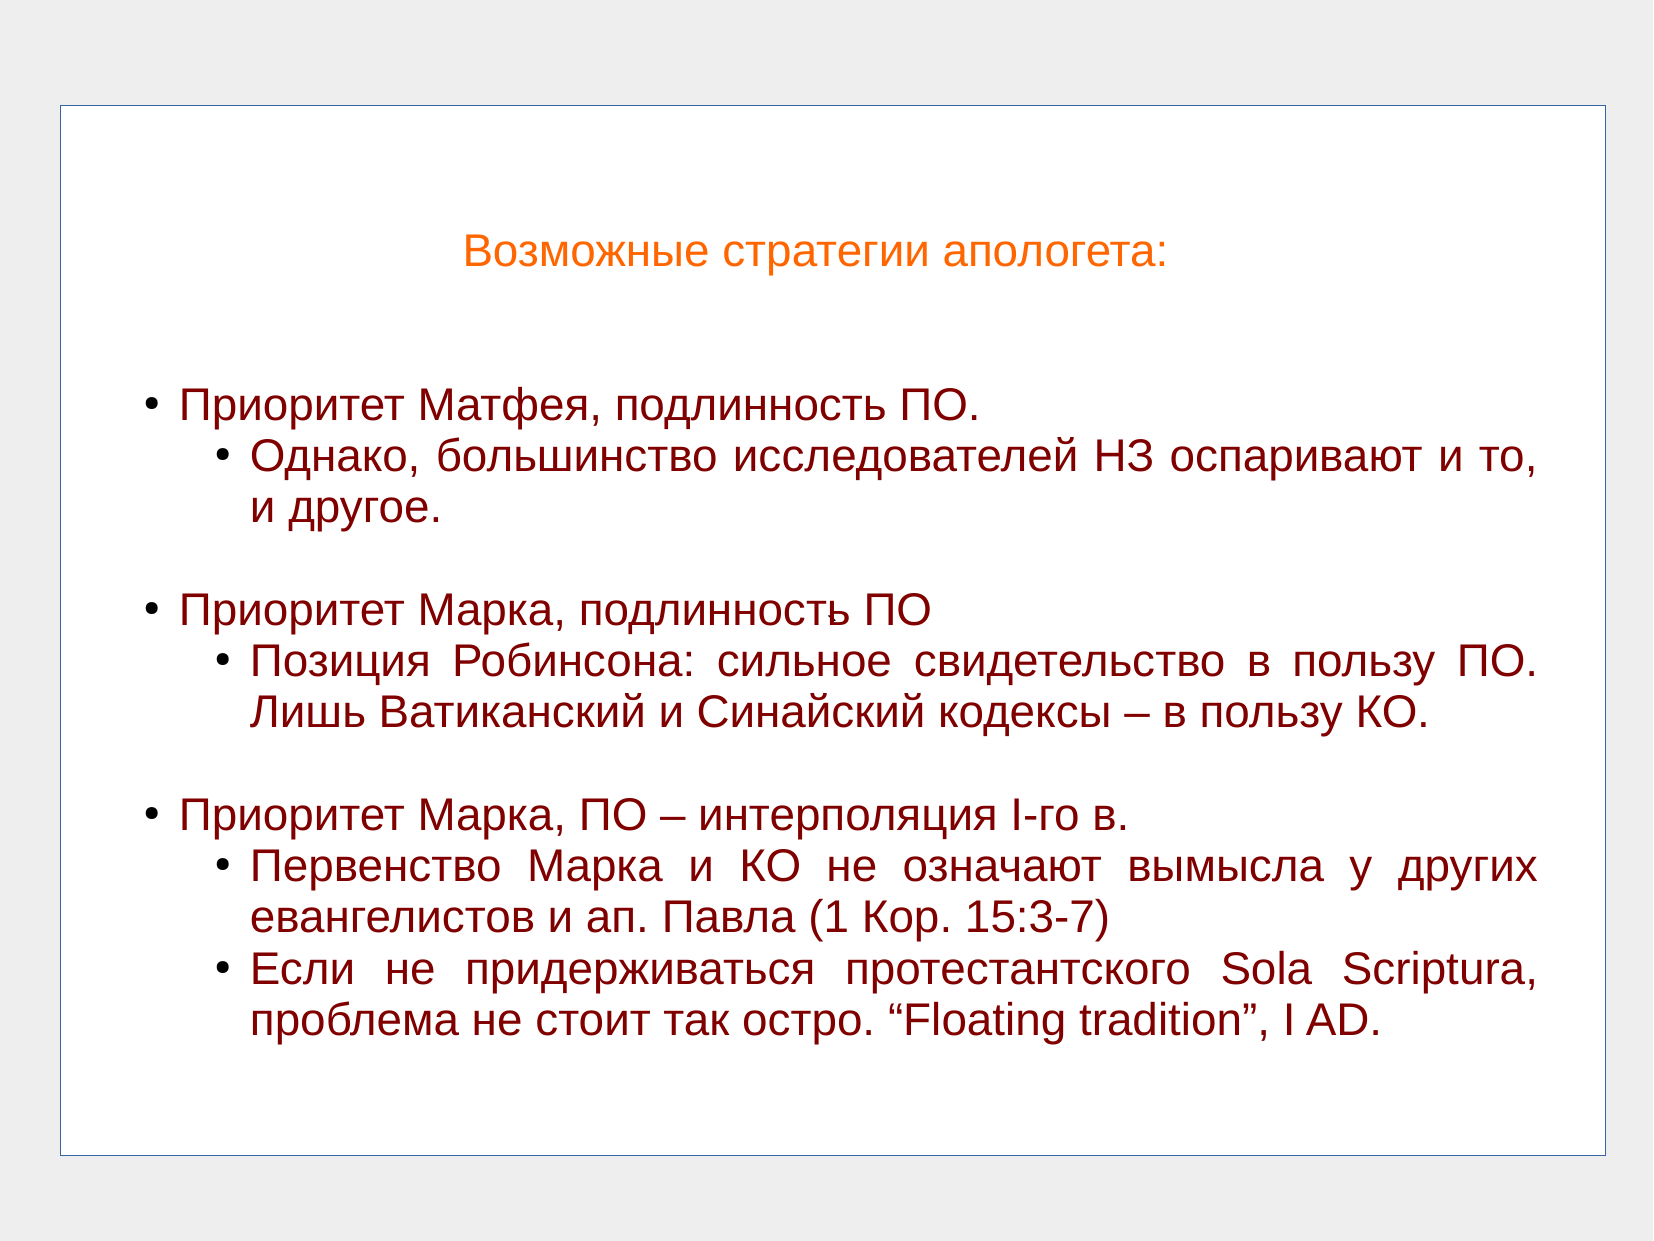

`
# Возможные стратегии апологета:
Приоритет Матфея, подлинность ПО.
Однако, большинство исследователей НЗ оспаривают и то, и другое.
Приоритет Марка, подлинность ПО
Позиция Робинсона: сильное свидетельство в пользу ПО. Лишь Ватиканский и Синайский кодексы – в пользу КО.
Приоритет Марка, ПО – интерполяция I-го в.
Первенство Марка и КО не означают вымысла у других евангелистов и ап. Павла (1 Кор. 15:3-7)
Если не придерживаться протестантского Sola Scriptura, проблема не стоит так остро. “Floating tradition”, I AD.